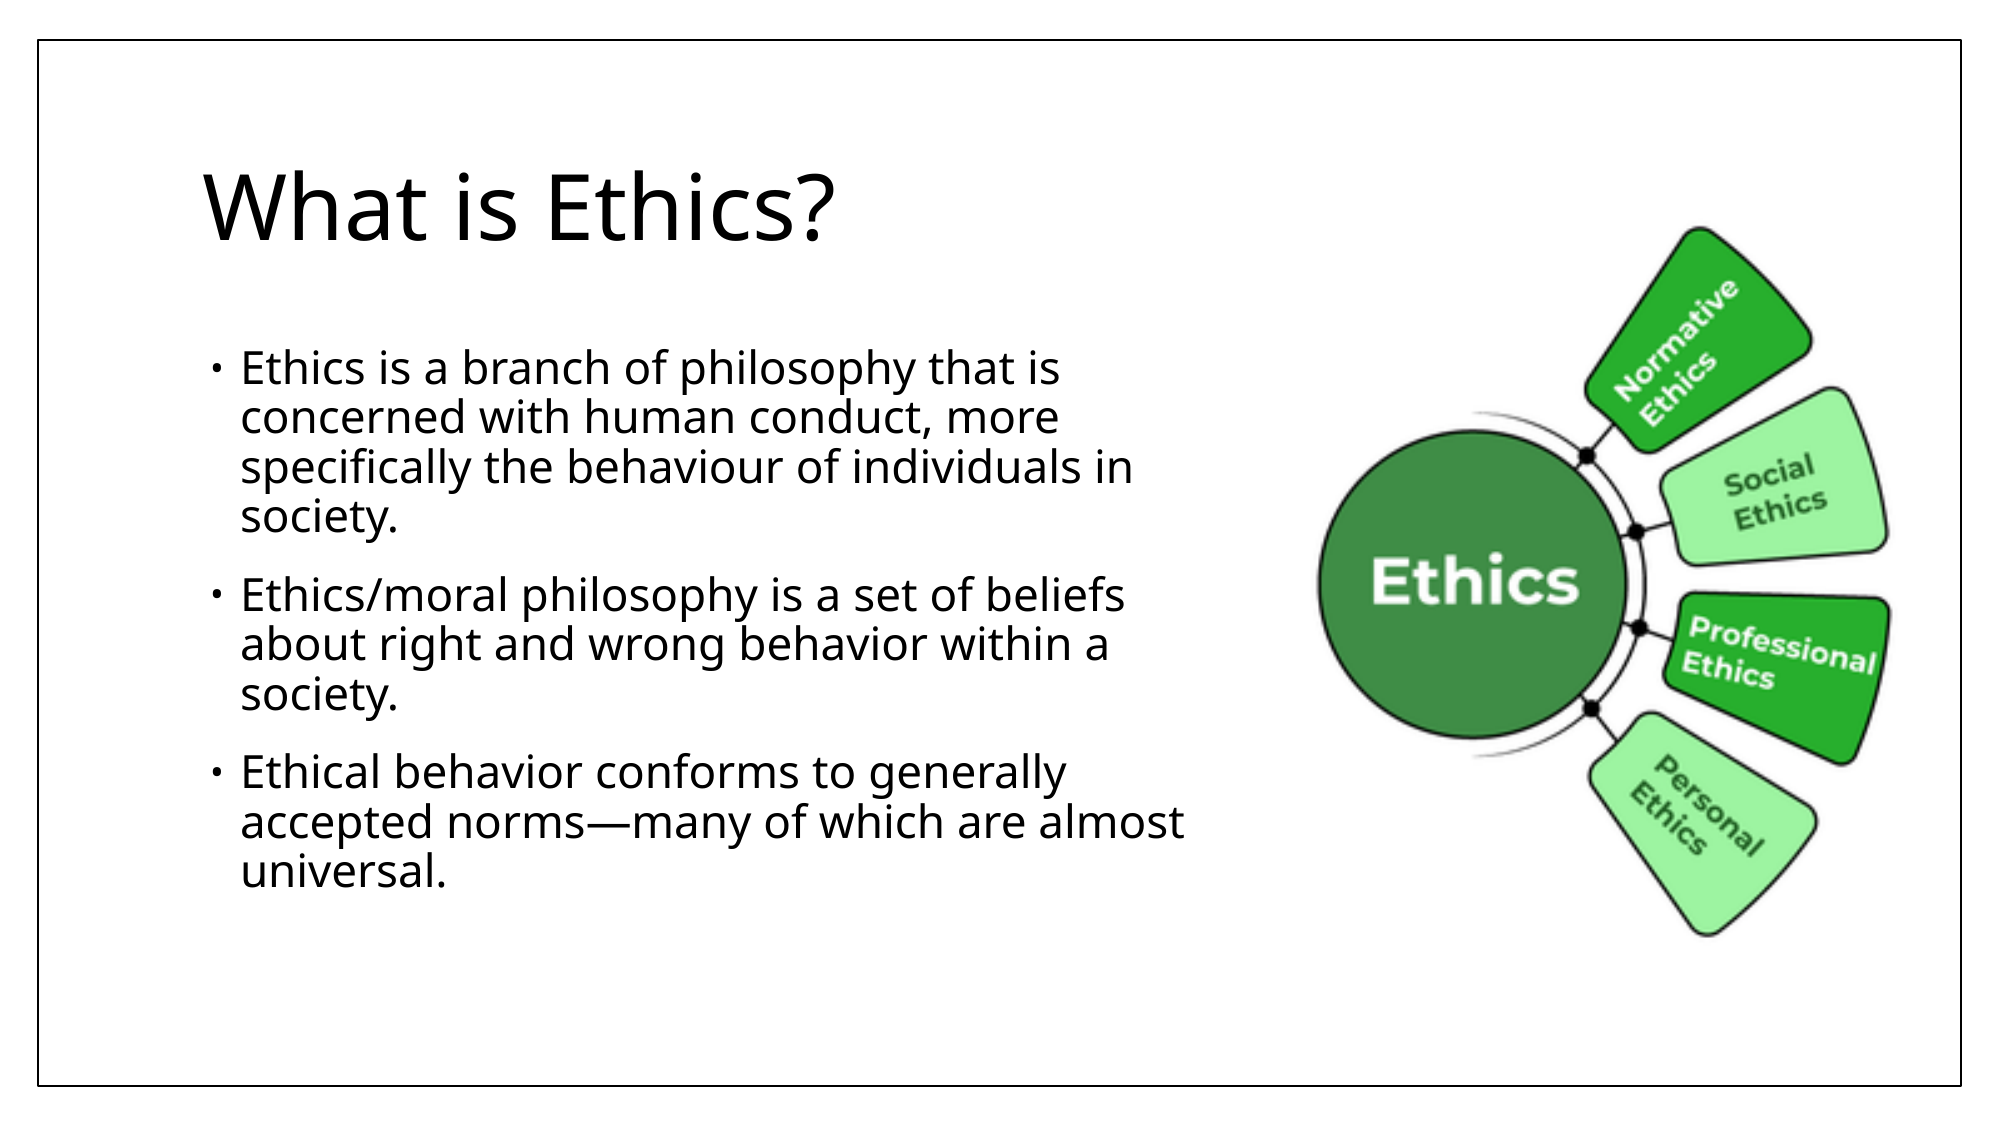

# What is Ethics?
Ethics is a branch of philosophy that is concerned with human conduct, more specifically the behaviour of individuals in society.
Ethics/moral philosophy is a set of beliefs about right and wrong behavior within a society.
Ethical behavior conforms to generally accepted norms—many of which are almost universal.